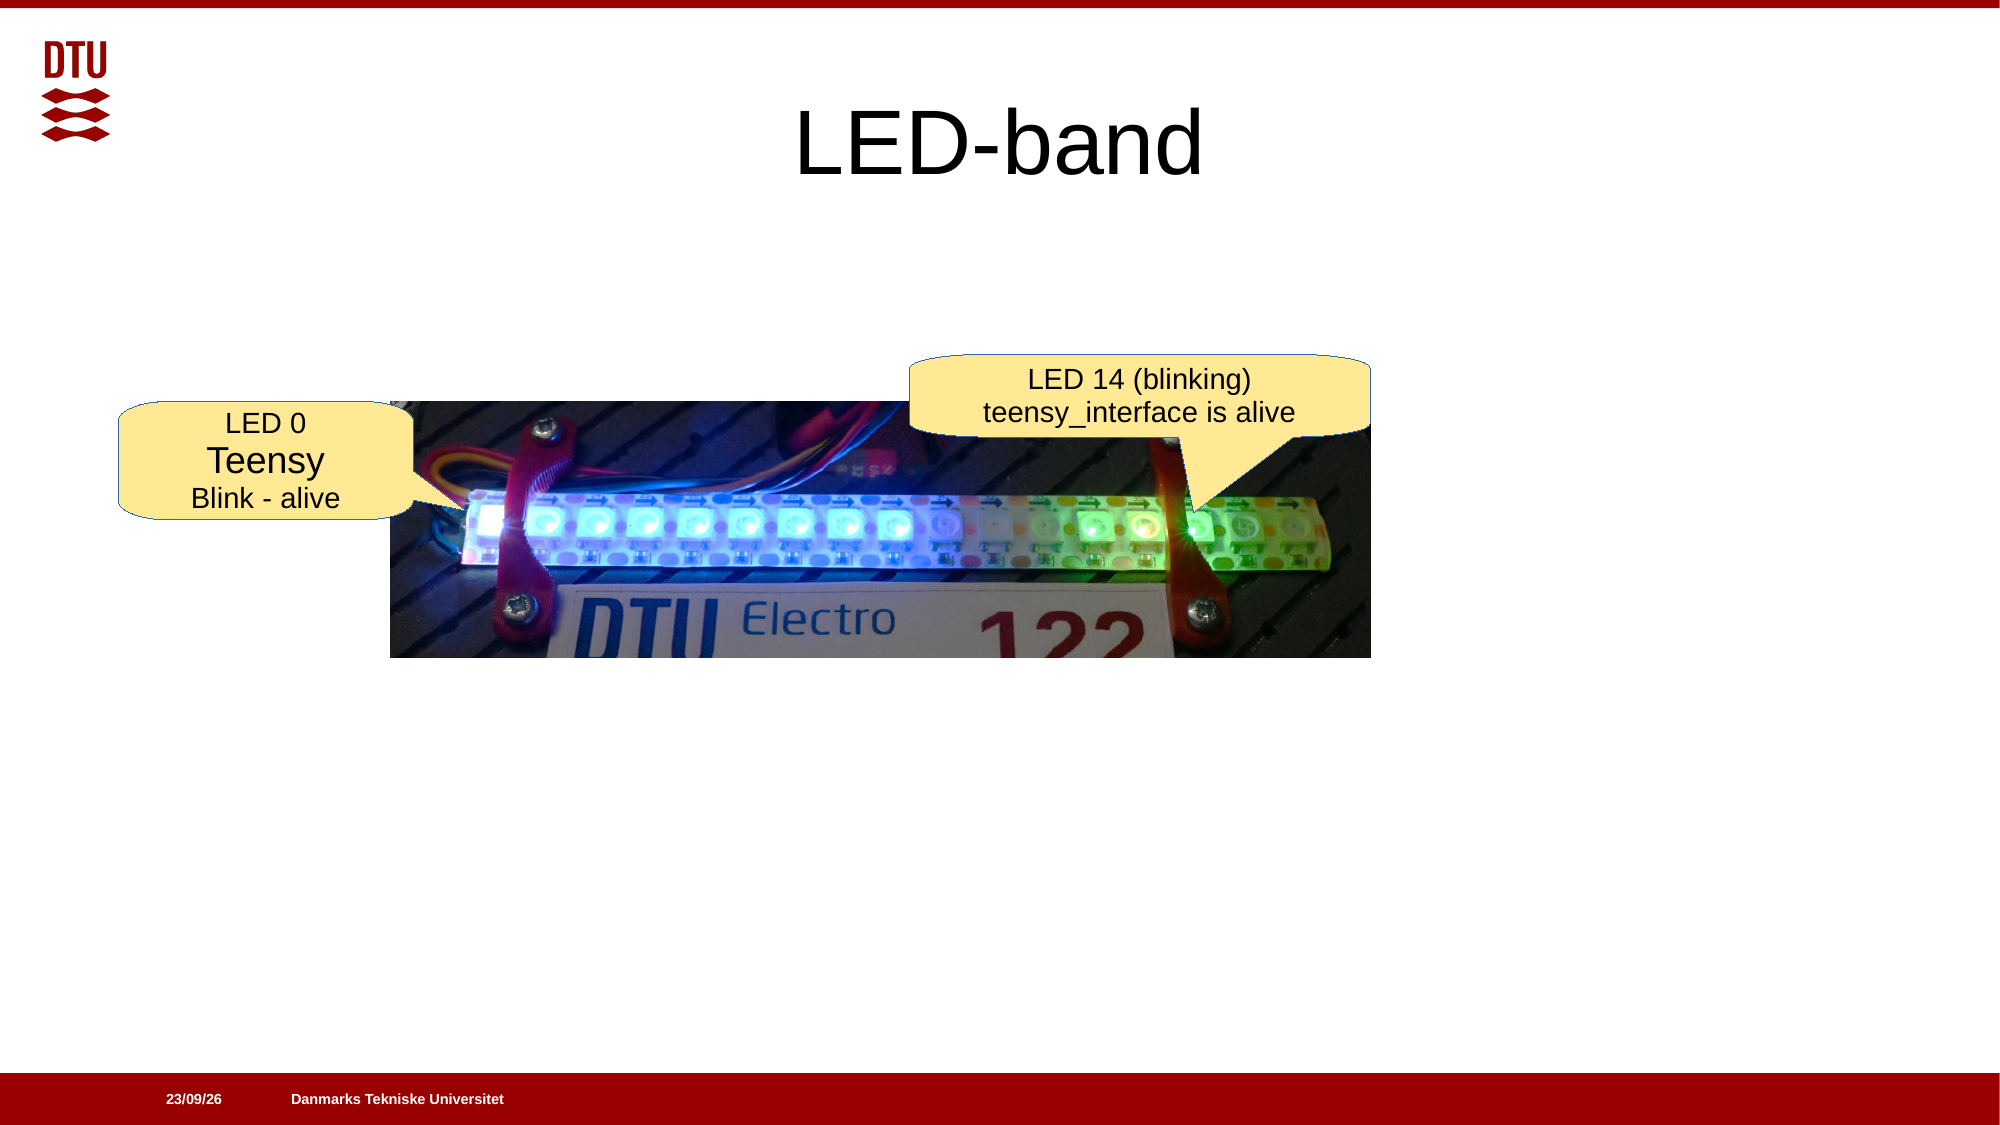

# LED-band
LED 14 (blinking)
teensy_interface is alive
LED 0
Teensy
Blink - alive